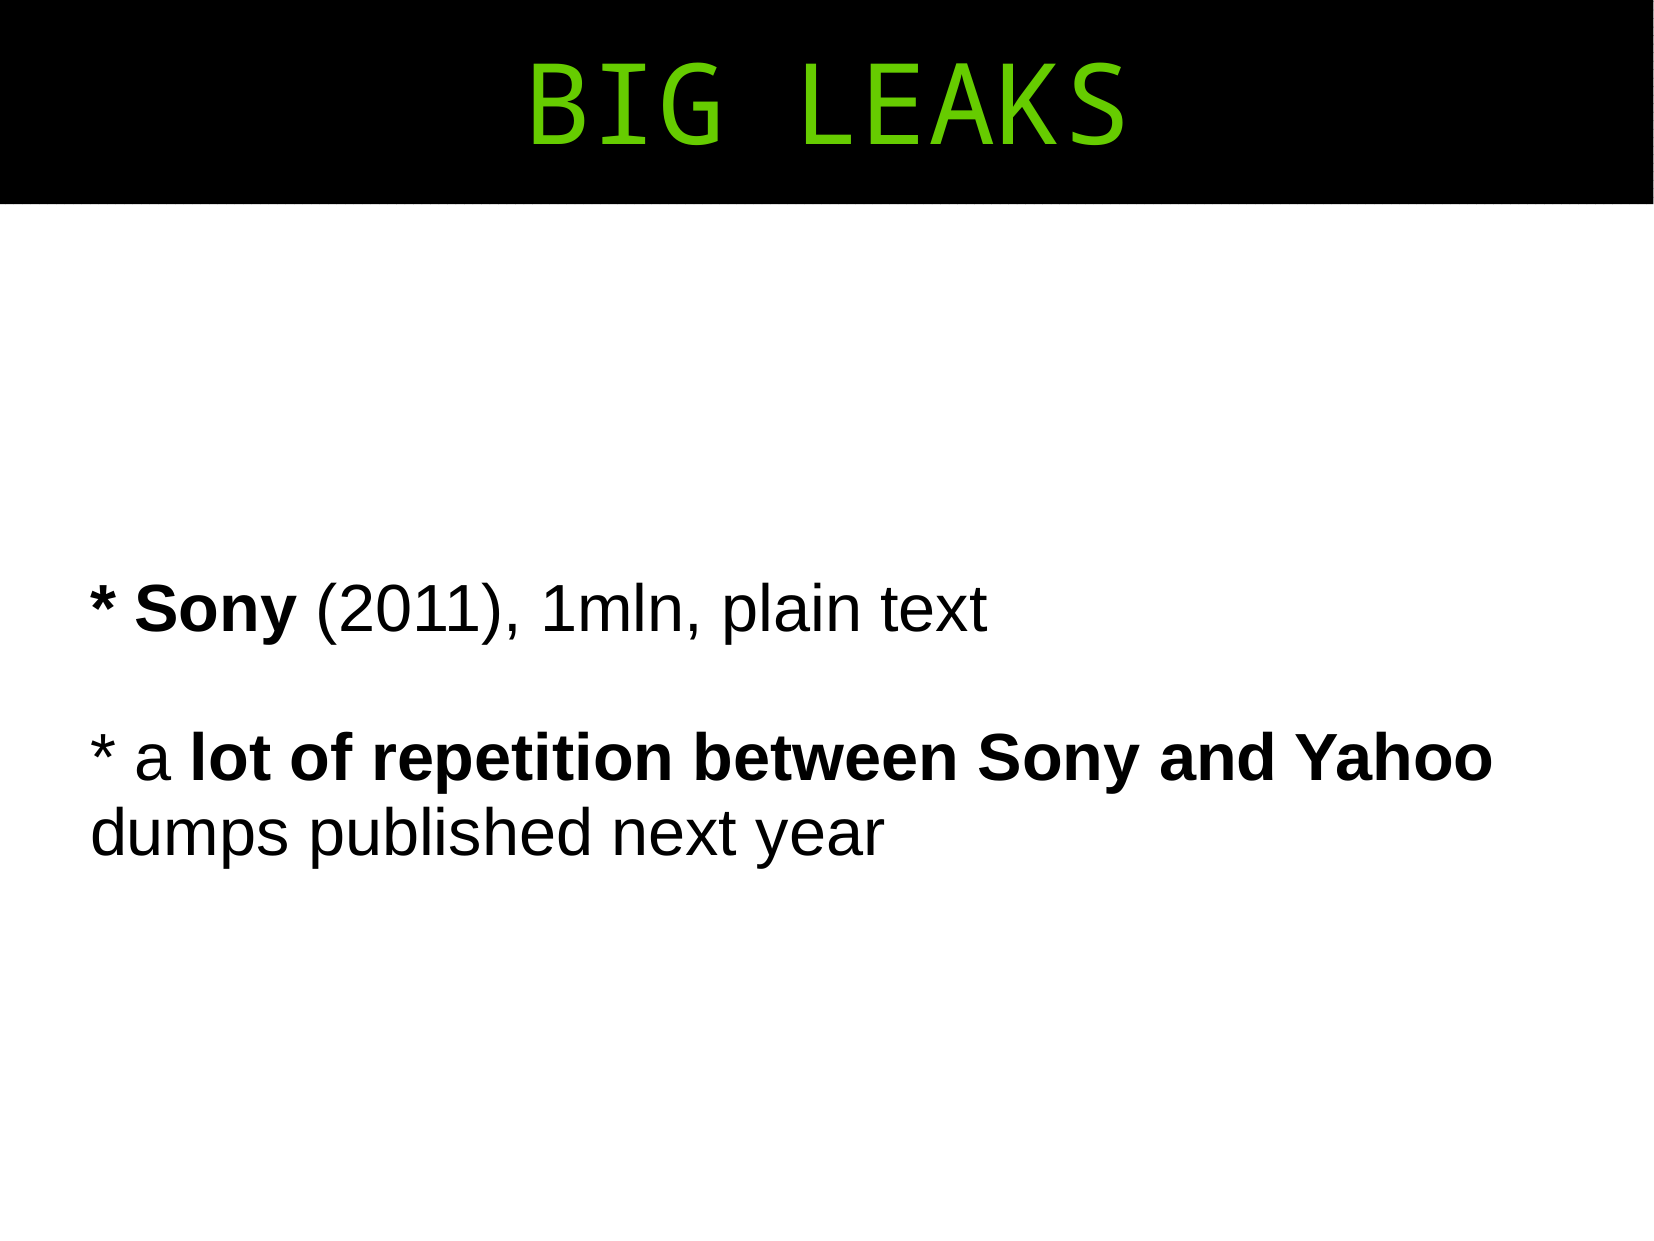

# BIG LEAKS
* Sony (2011), 1mln, plain text
* a lot of repetition between Sony and Yahoo dumps published next year